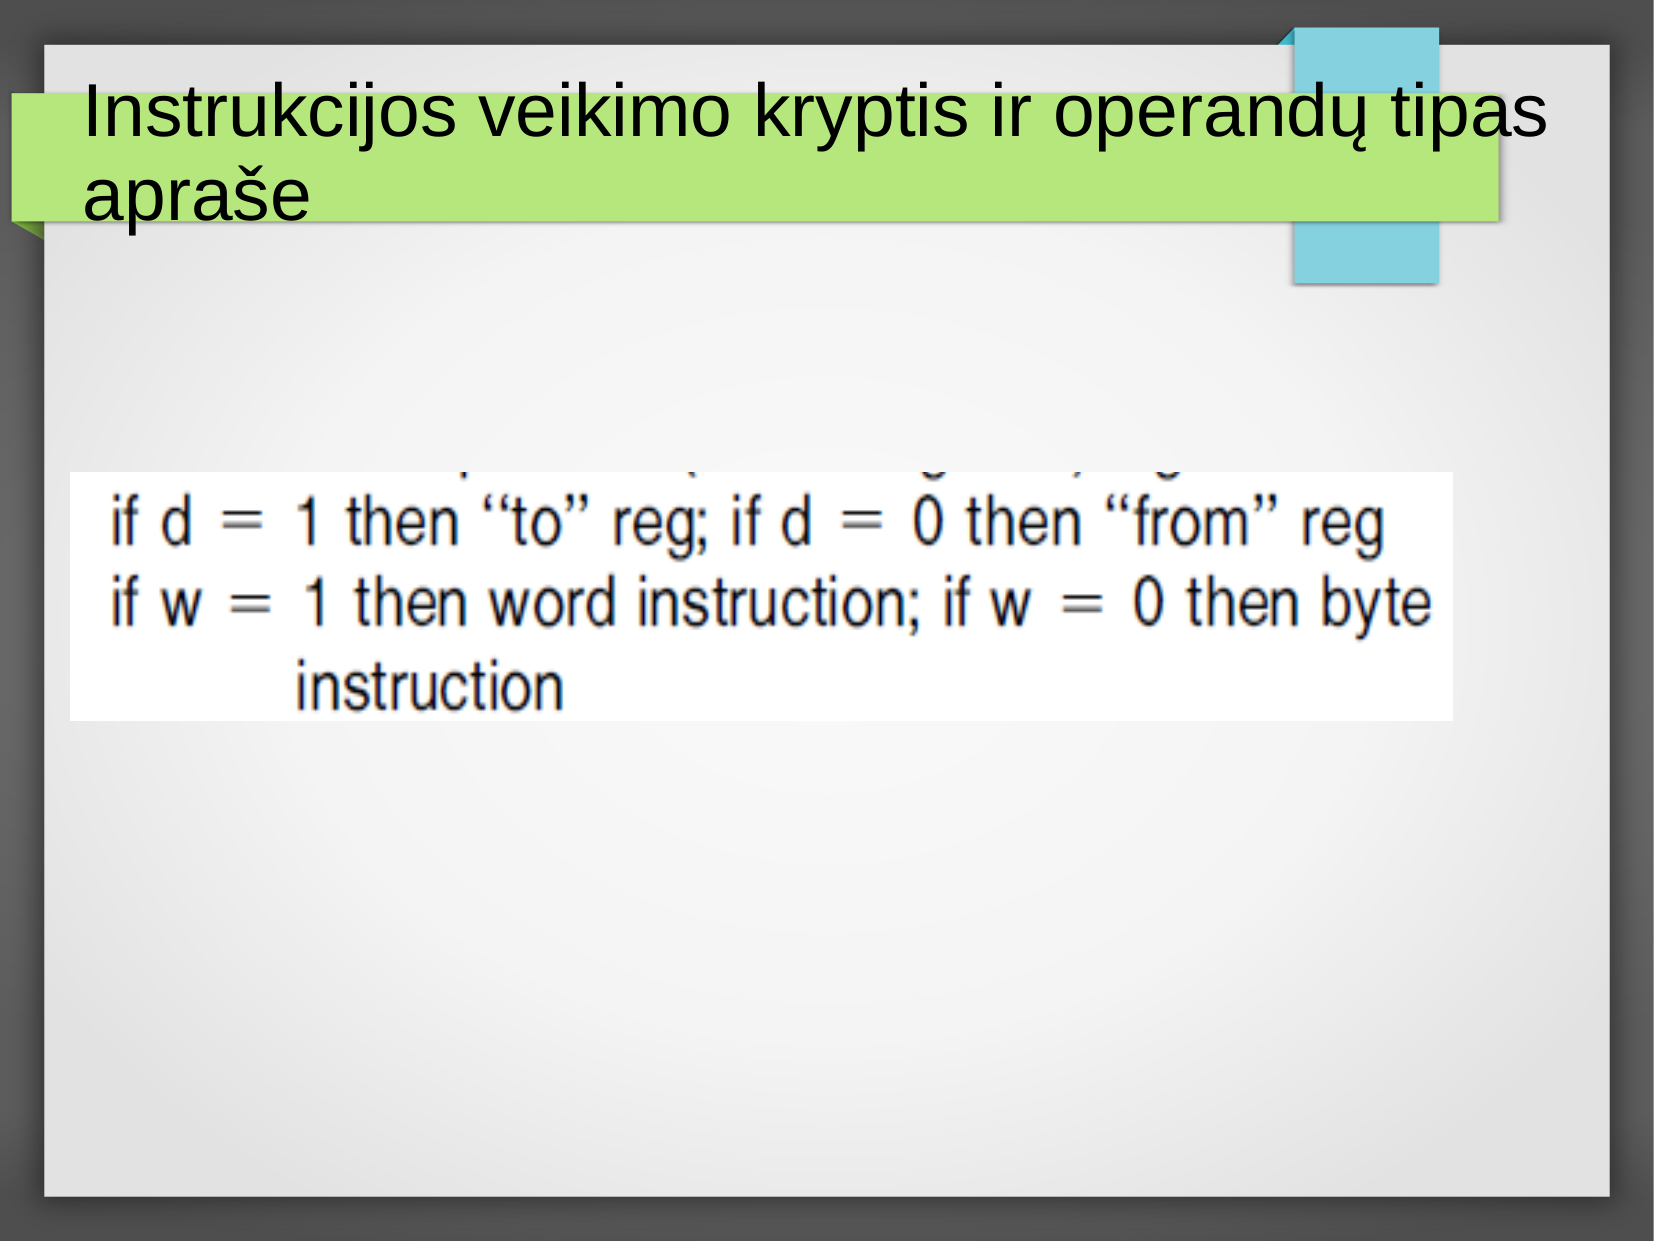

# Instrukcijos veikimo kryptis ir operandų tipas apraše